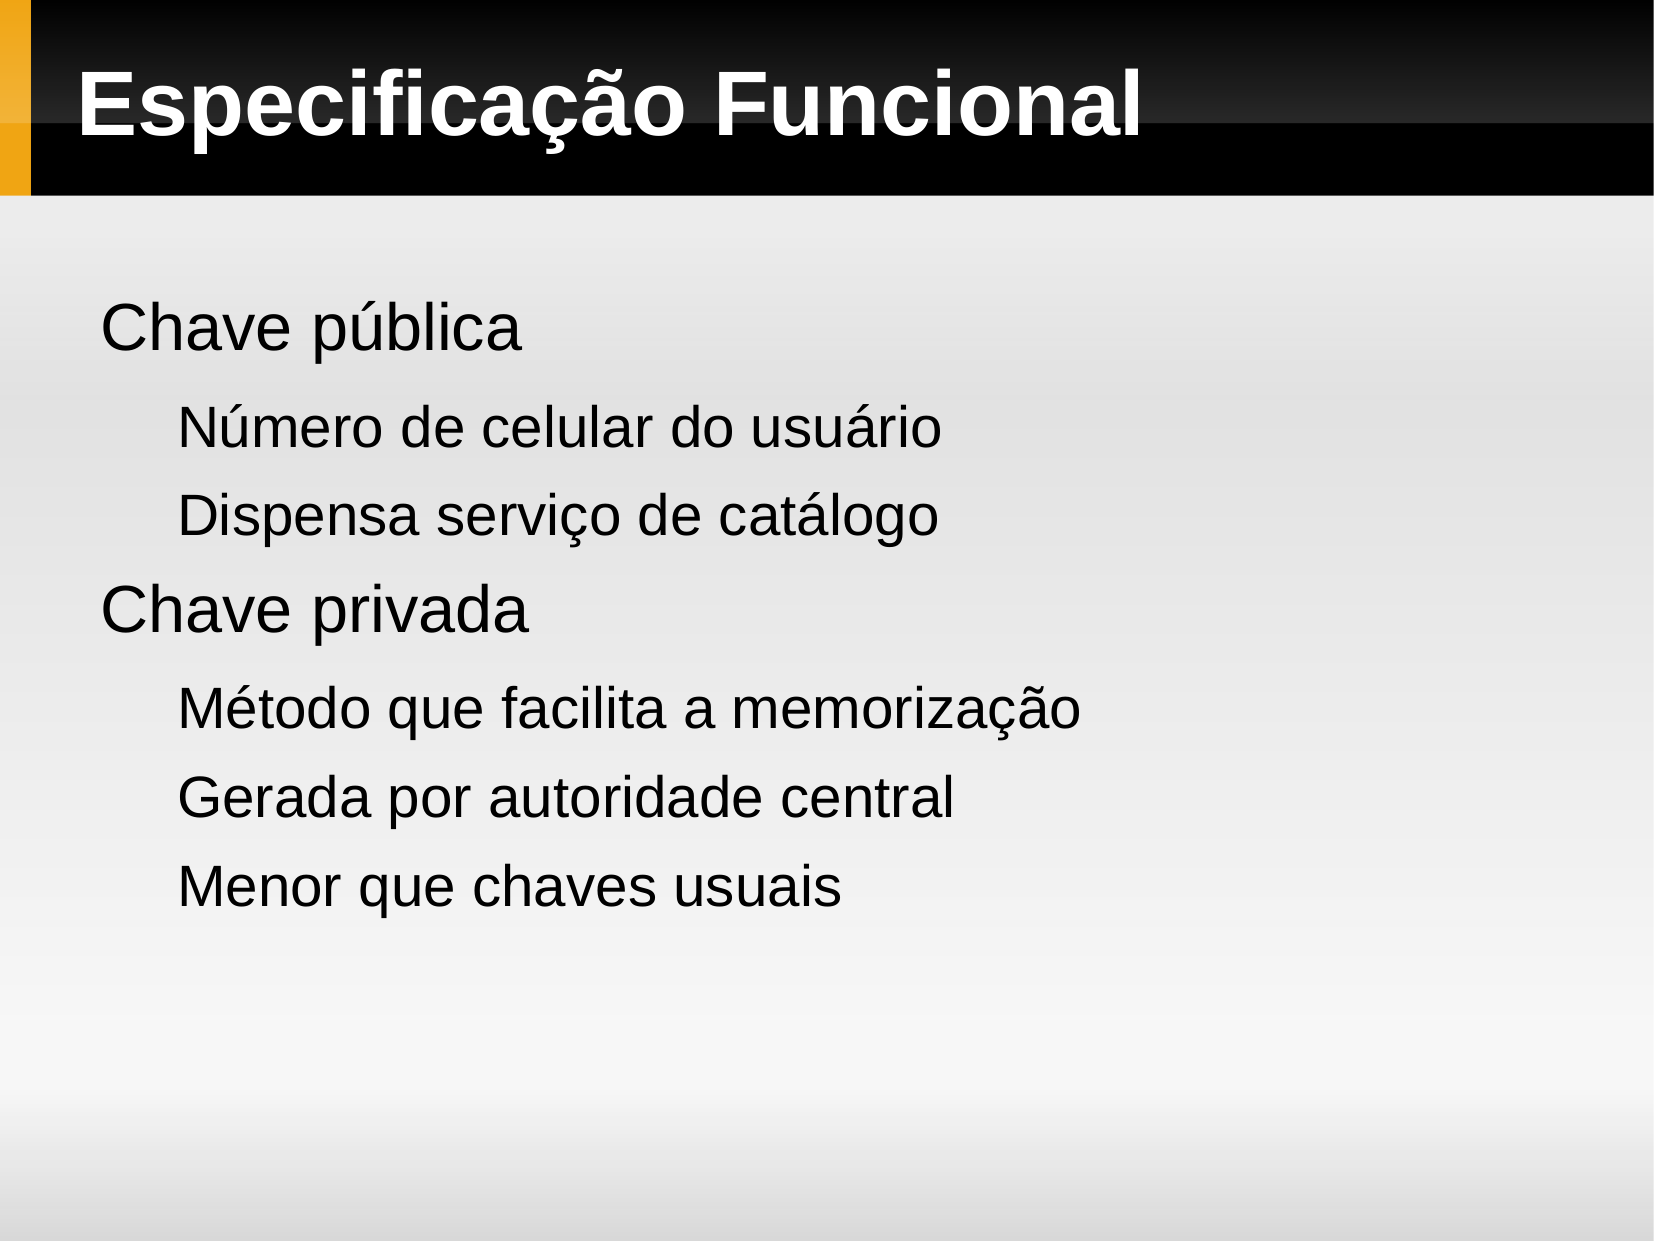

# Especificação Funcional
Chave pública
Número de celular do usuário
Dispensa serviço de catálogo
Chave privada
Método que facilita a memorização
Gerada por autoridade central
Menor que chaves usuais